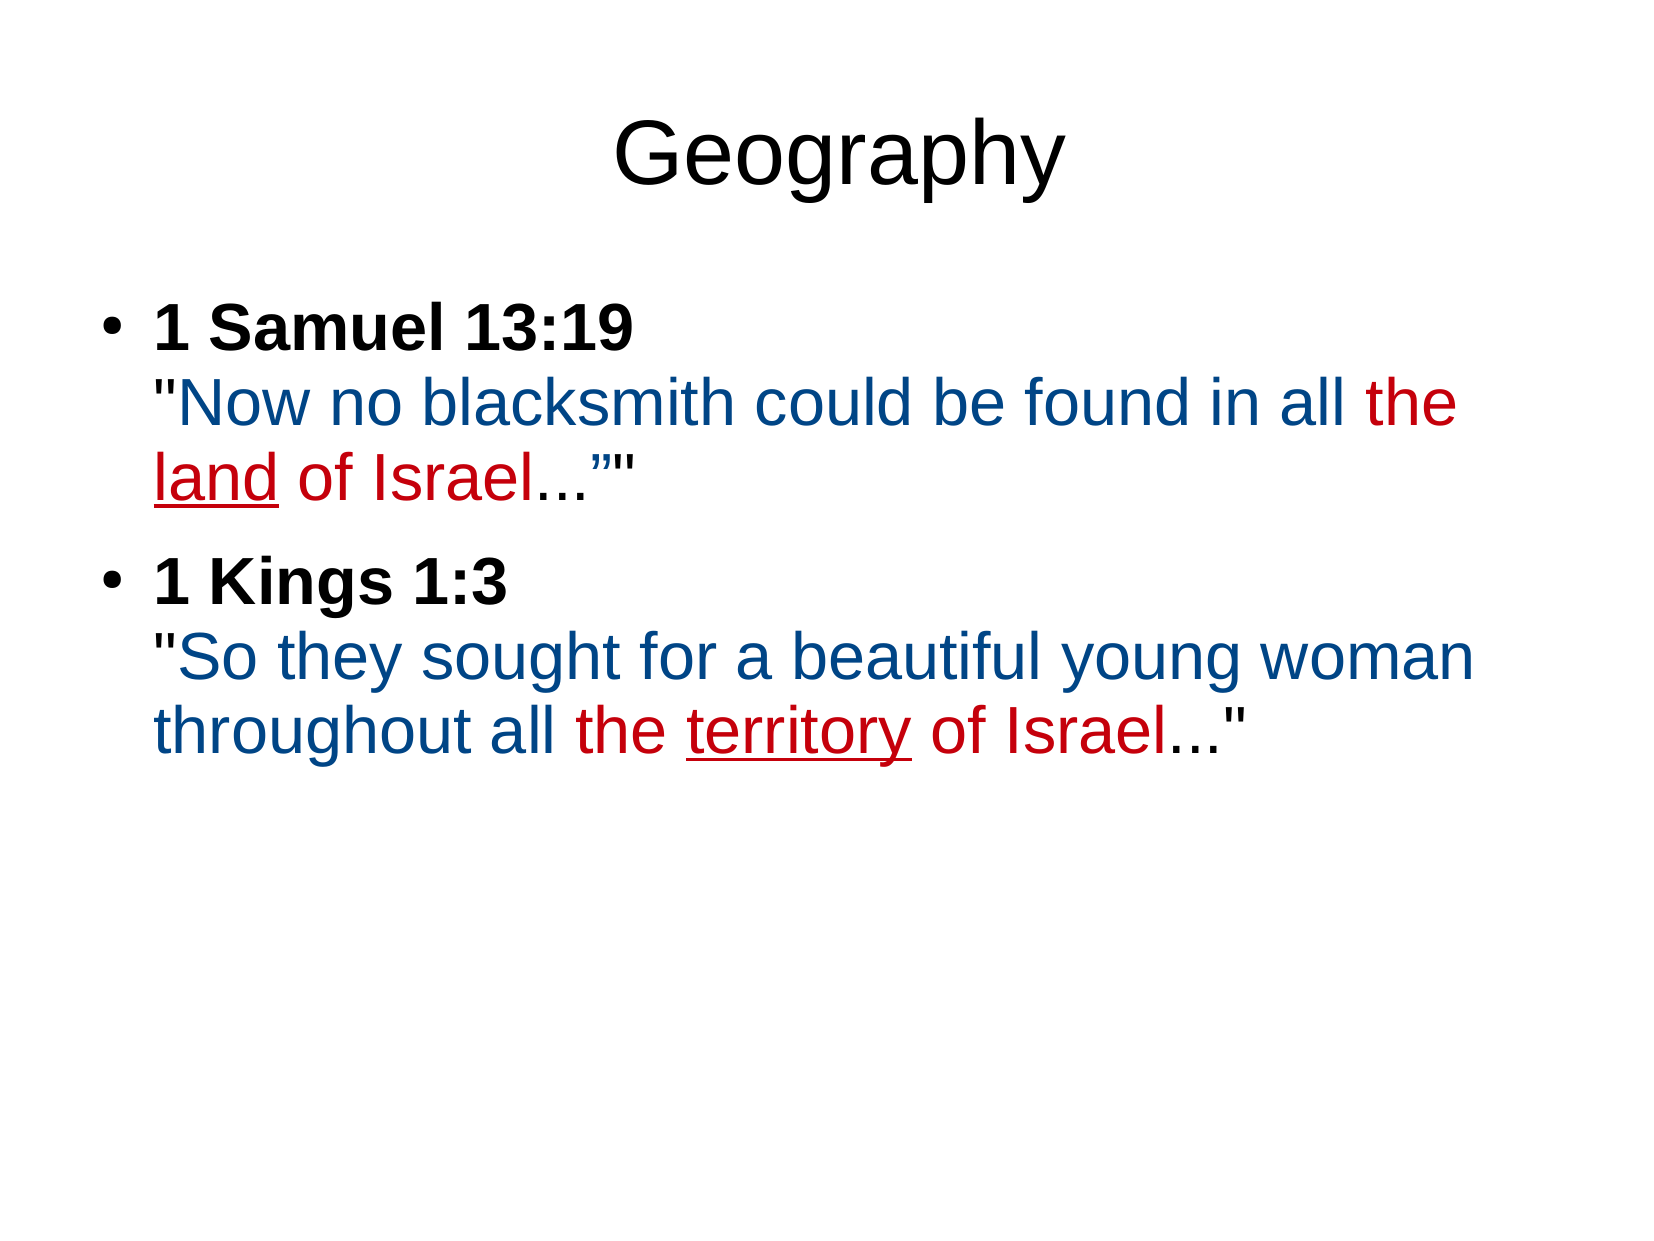

# Geography
1 Samuel 13:19
"Now no blacksmith could be found in all the land of Israel...”"
1 Kings 1:3
"So they sought for a beautiful young woman throughout all the territory of Israel..."